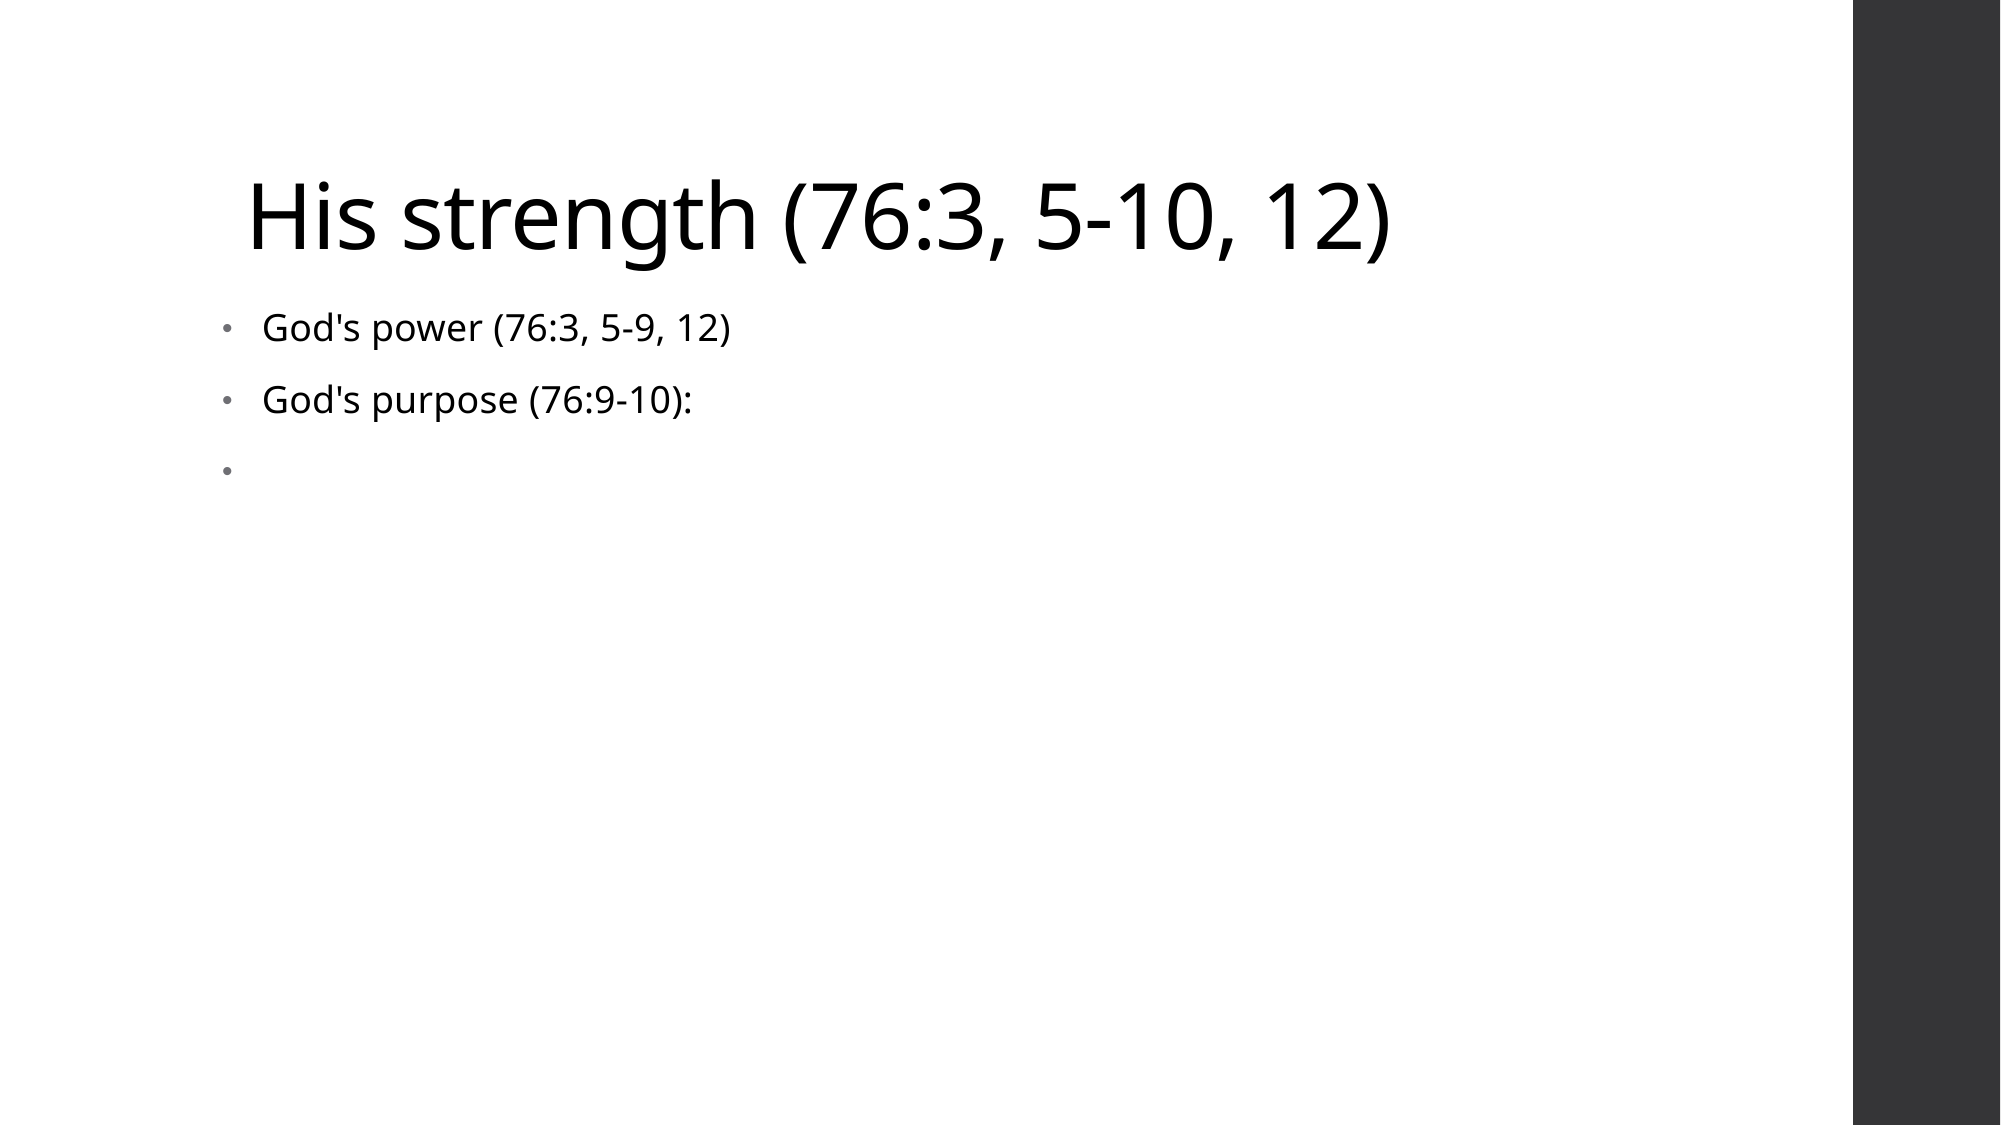

# His strength (76:3, 5-10, 12)
 God's power (76:3, 5-9, 12)
 God's purpose (76:9-10):